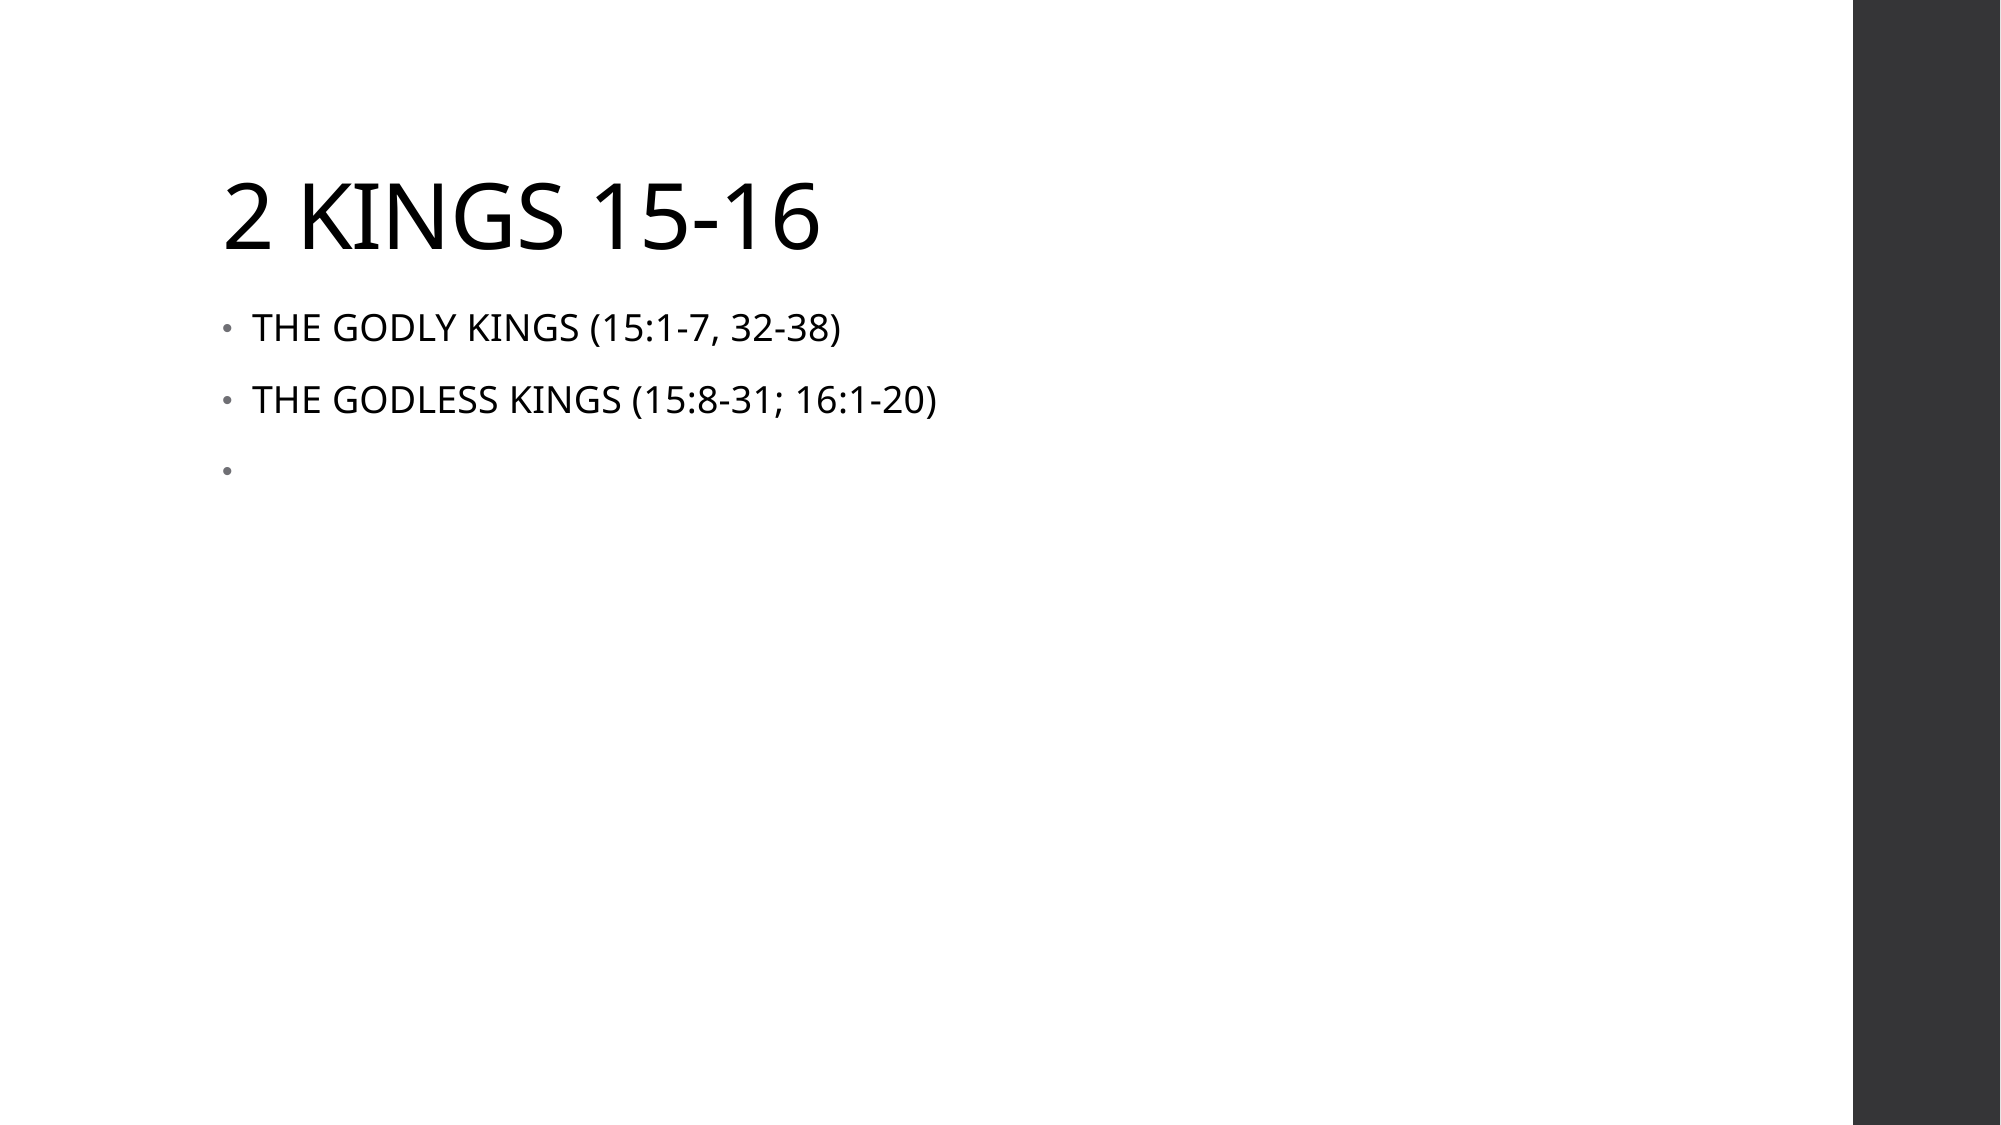

# 2 KINGS 15-16
THE GODLY KINGS (15:1-7, 32-38)
THE GODLESS KINGS (15:8-31; 16:1-20)